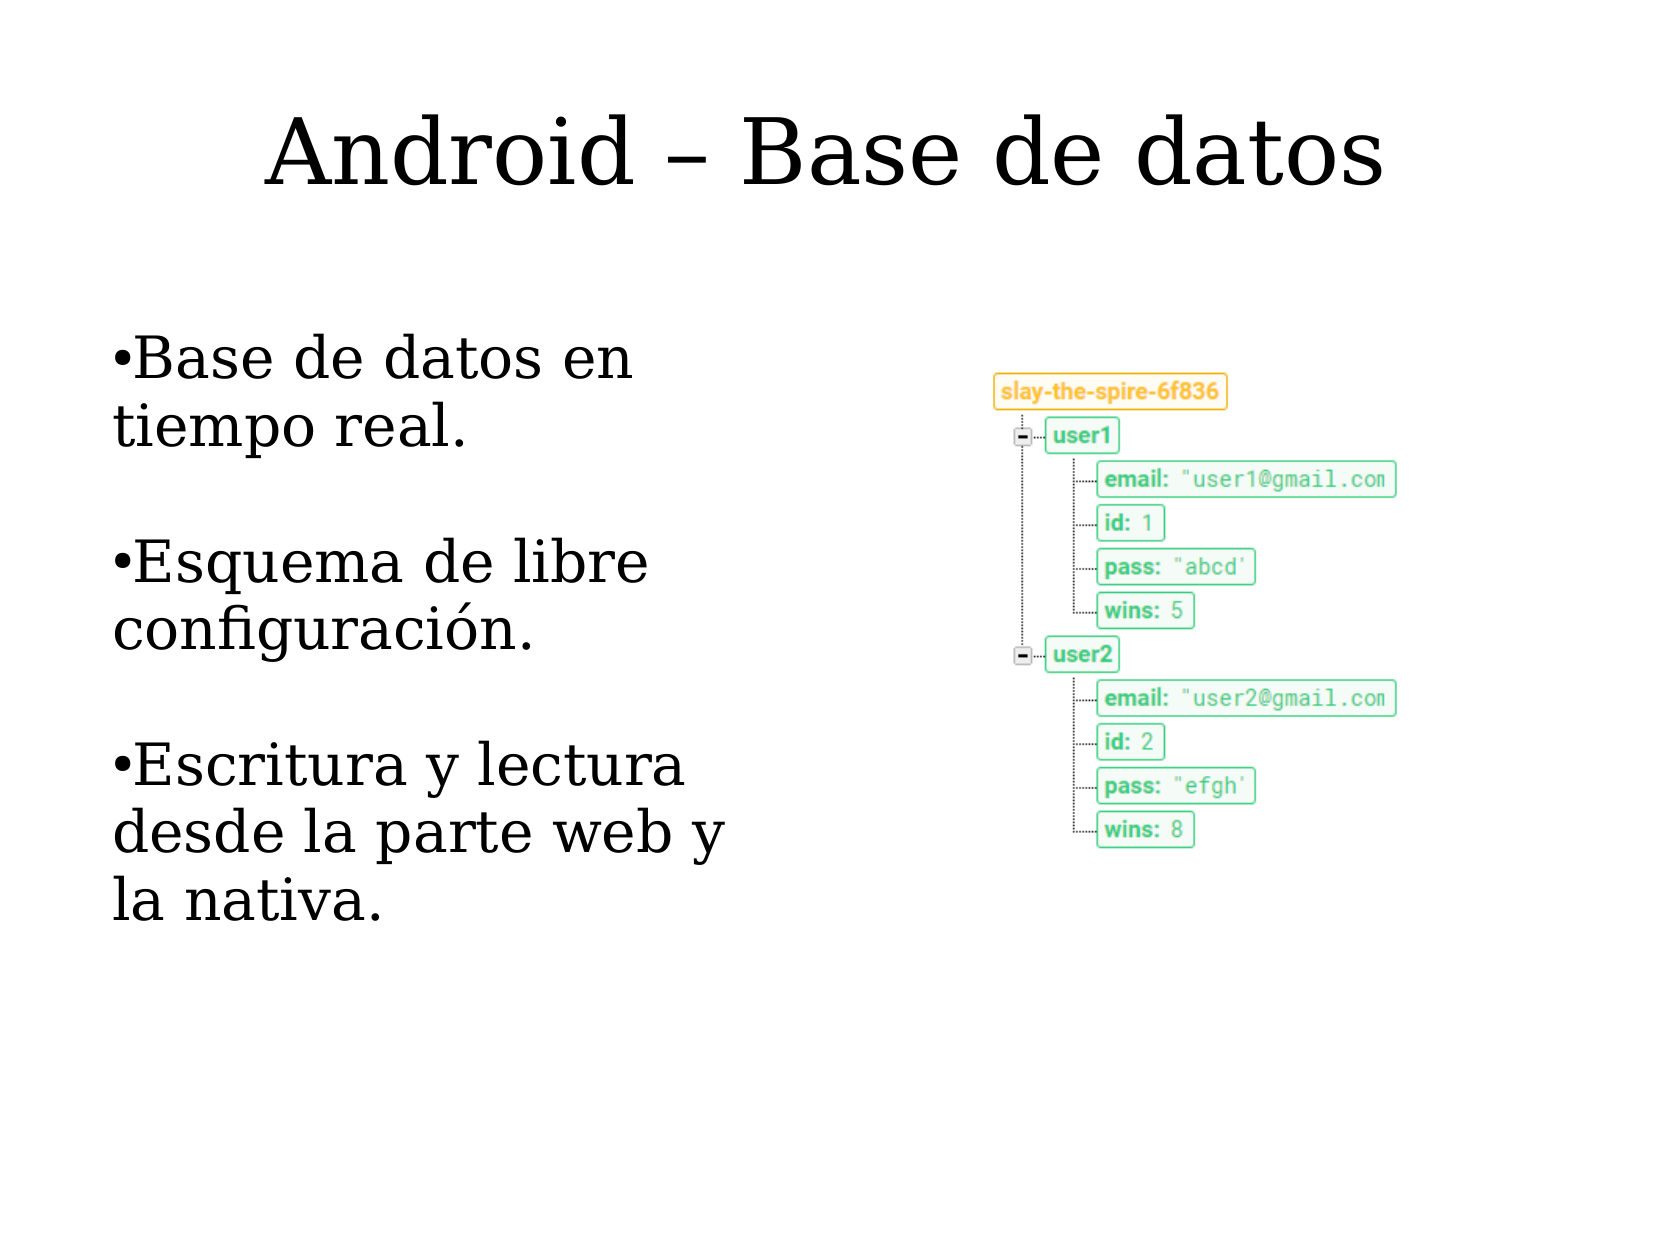

# Android – Base de datos
Base de datos en tiempo real.
Esquema de libre configuración.
Escritura y lectura desde la parte web y la nativa.